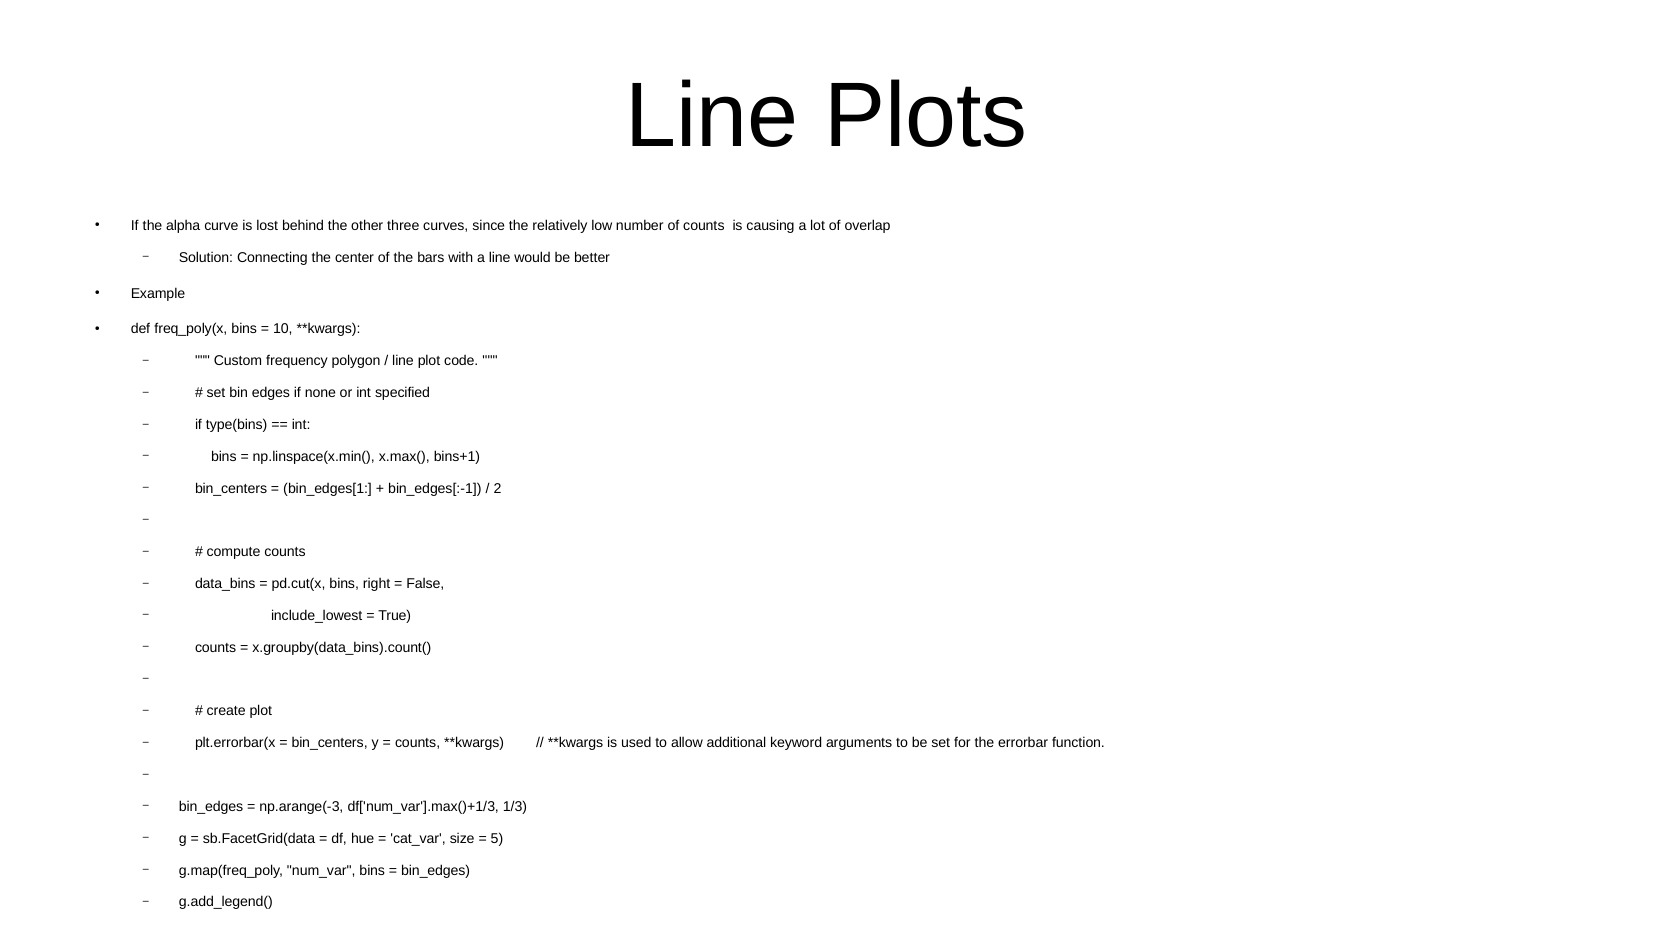

# Line Plots
If the alpha curve is lost behind the other three curves, since the relatively low number of counts is causing a lot of overlap
Solution: Connecting the center of the bars with a line would be better
Example
def freq_poly(x, bins = 10, **kwargs):
 """ Custom frequency polygon / line plot code. """
 # set bin edges if none or int specified
 if type(bins) == int:
 bins = np.linspace(x.min(), x.max(), bins+1)
 bin_centers = (bin_edges[1:] + bin_edges[:-1]) / 2
 # compute counts
 data_bins = pd.cut(x, bins, right = False,
 include_lowest = True)
 counts = x.groupby(data_bins).count()
 # create plot
 plt.errorbar(x = bin_centers, y = counts, **kwargs)	// **kwargs is used to allow additional keyword arguments to be set for the errorbar function.
bin_edges = np.arange(-3, df['num_var'].max()+1/3, 1/3)
g = sb.FacetGrid(data = df, hue = 'cat_var', size = 5)
g.map(freq_poly, "num_var", bins = bin_edges)
g.add_legend()